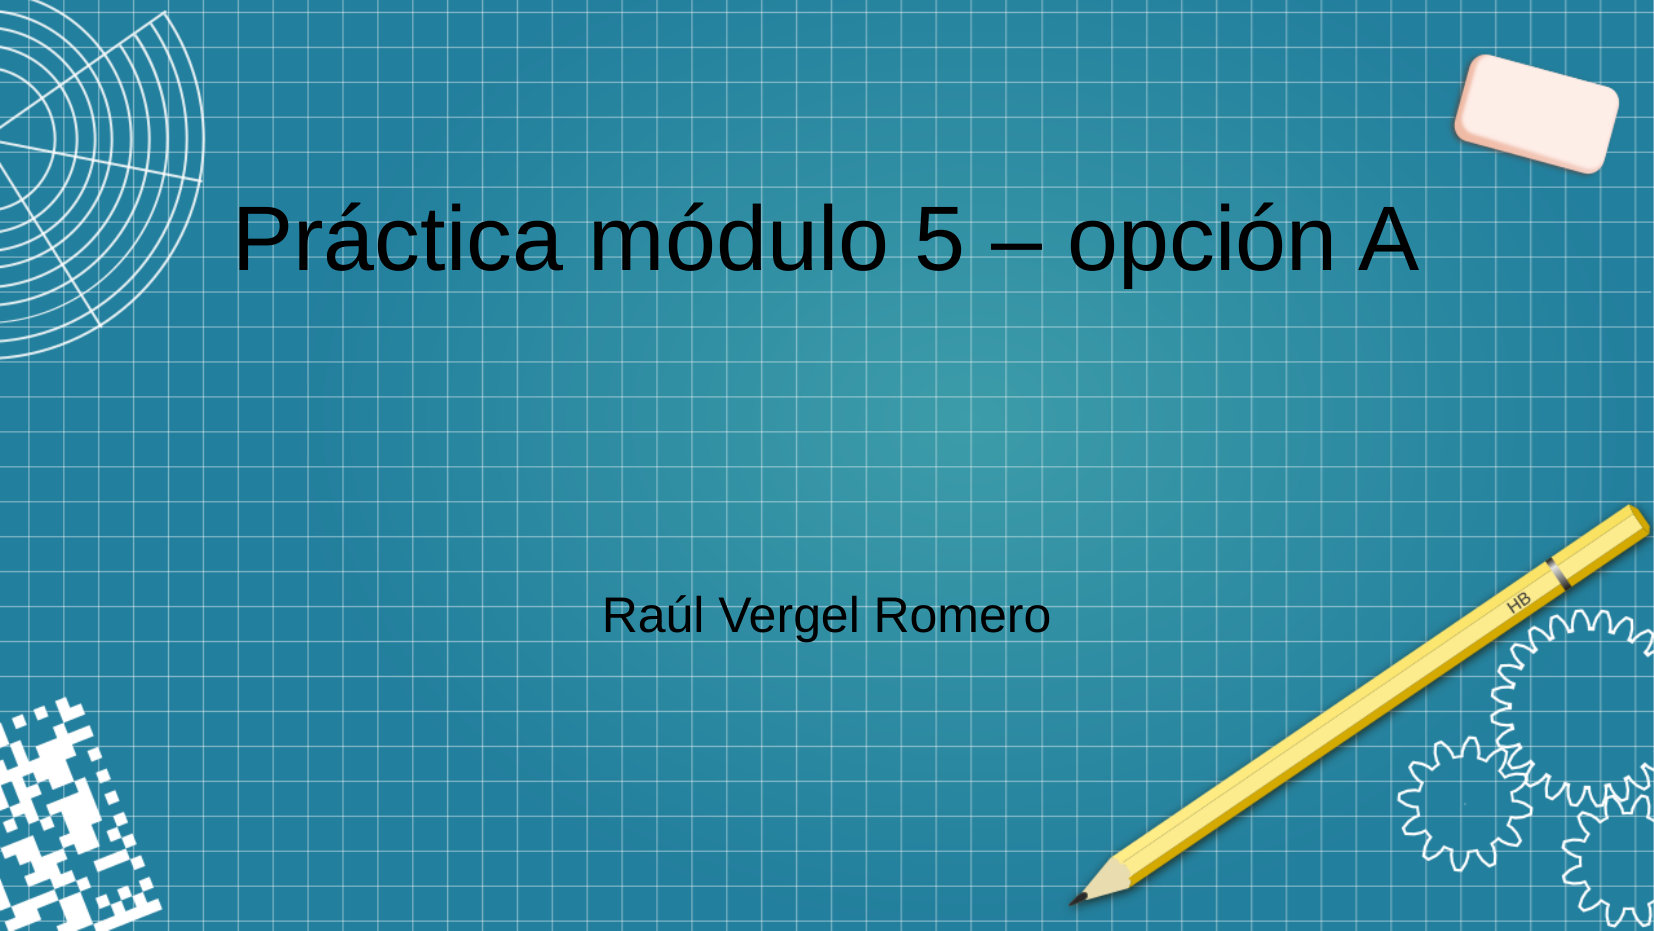

# Práctica módulo 5 – opción A
Raúl Vergel Romero